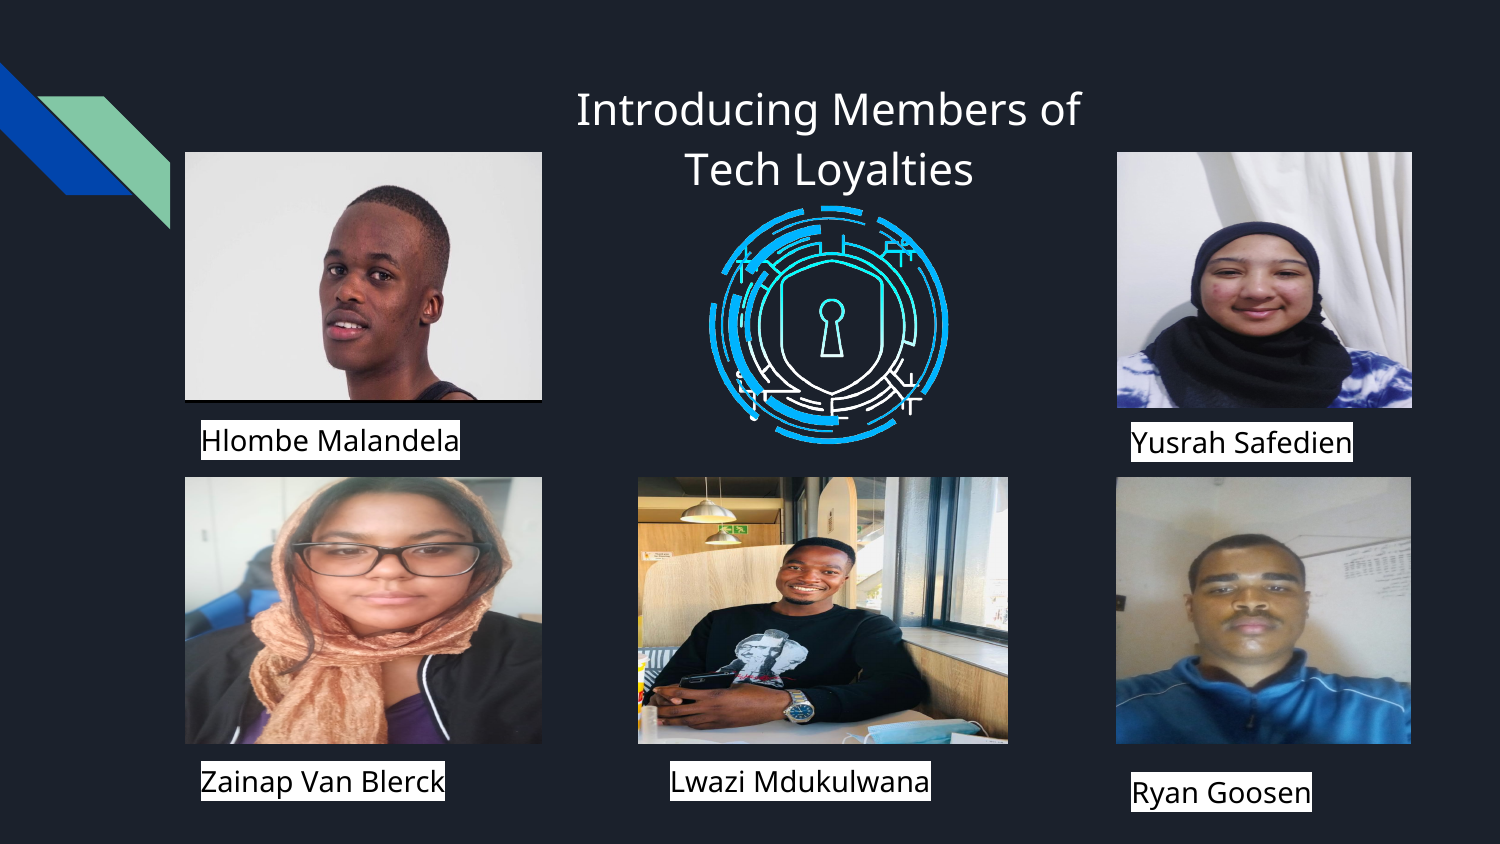

# Introducing Members of Tech Loyalties
Hlombe Malandela
Yusrah Safedien
Zainap Van Blerck
Lwazi Mdukulwana
Ryan Goosen